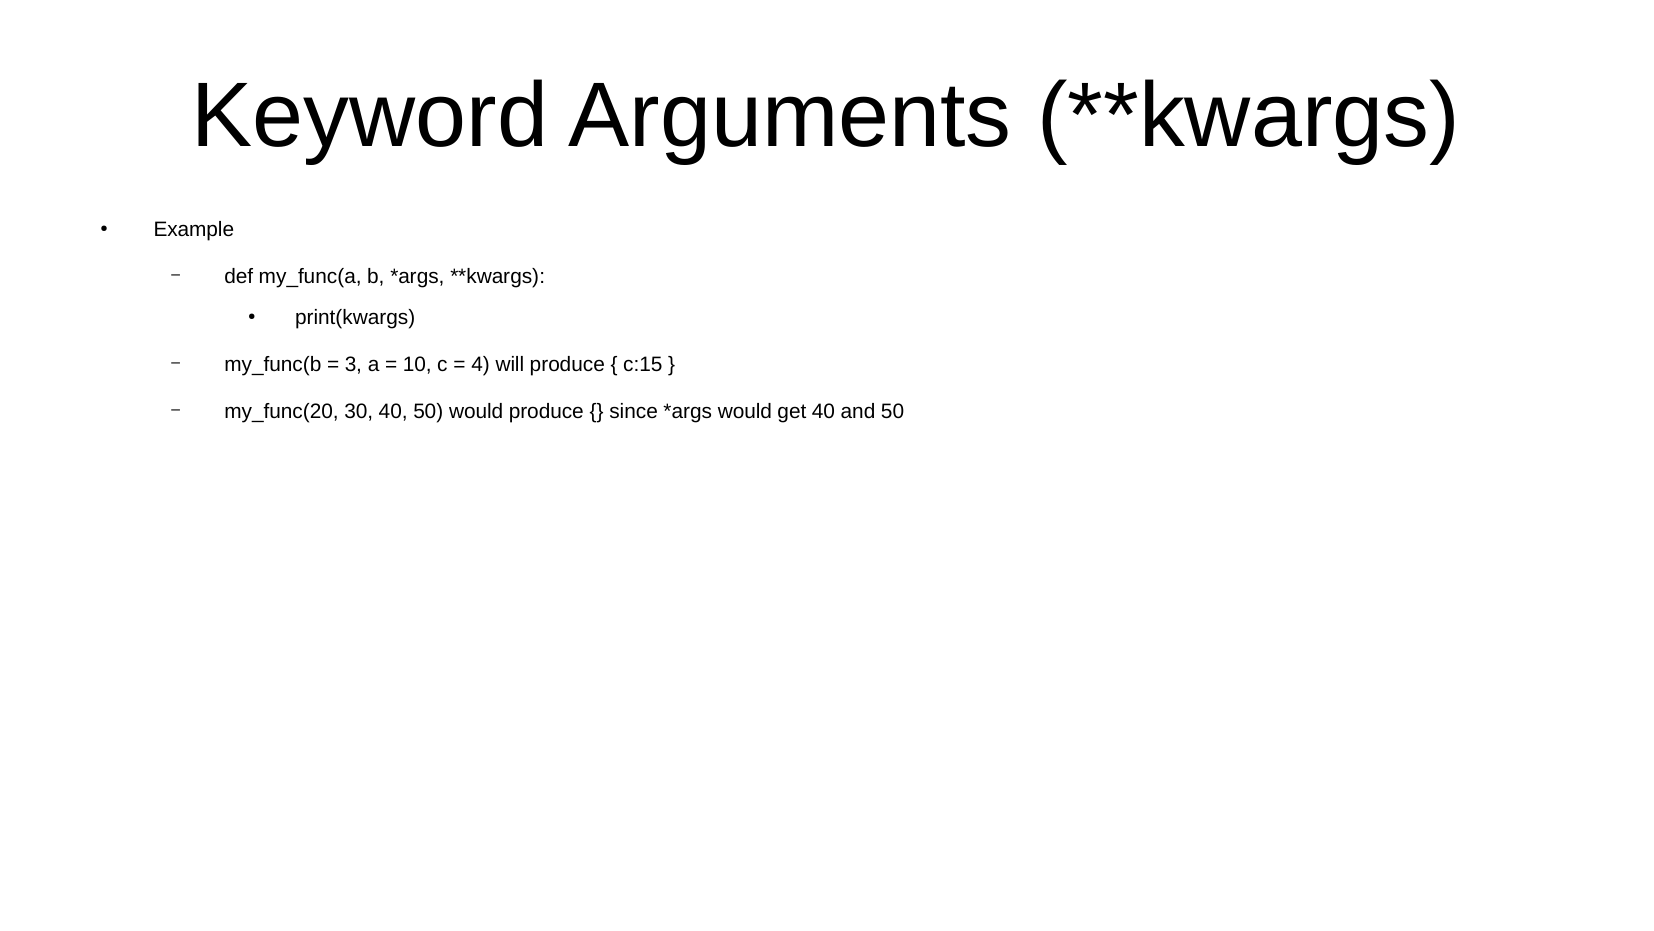

# Keyword Arguments (**kwargs)
Example
def my_func(a, b, *args, **kwargs):
print(kwargs)
my_func(b = 3, a = 10, c = 4) will produce { c:15 }
my_func(20, 30, 40, 50) would produce {} since *args would get 40 and 50